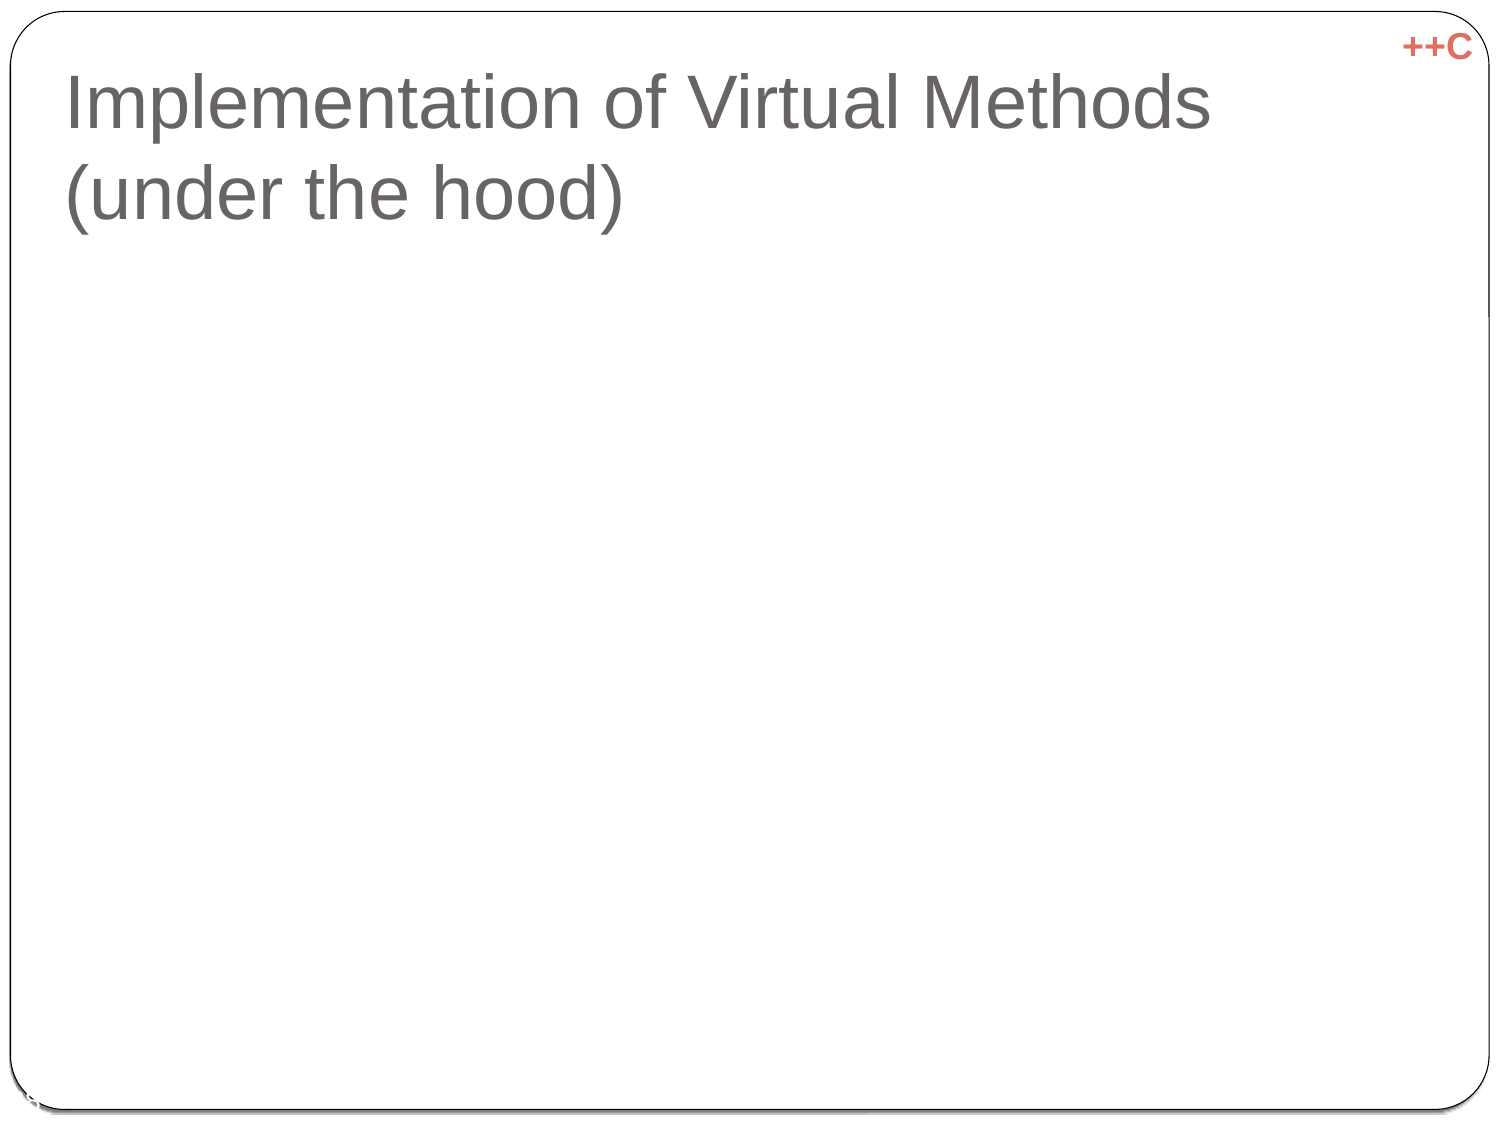

# Implementation of Virtual Methods (under the hood)